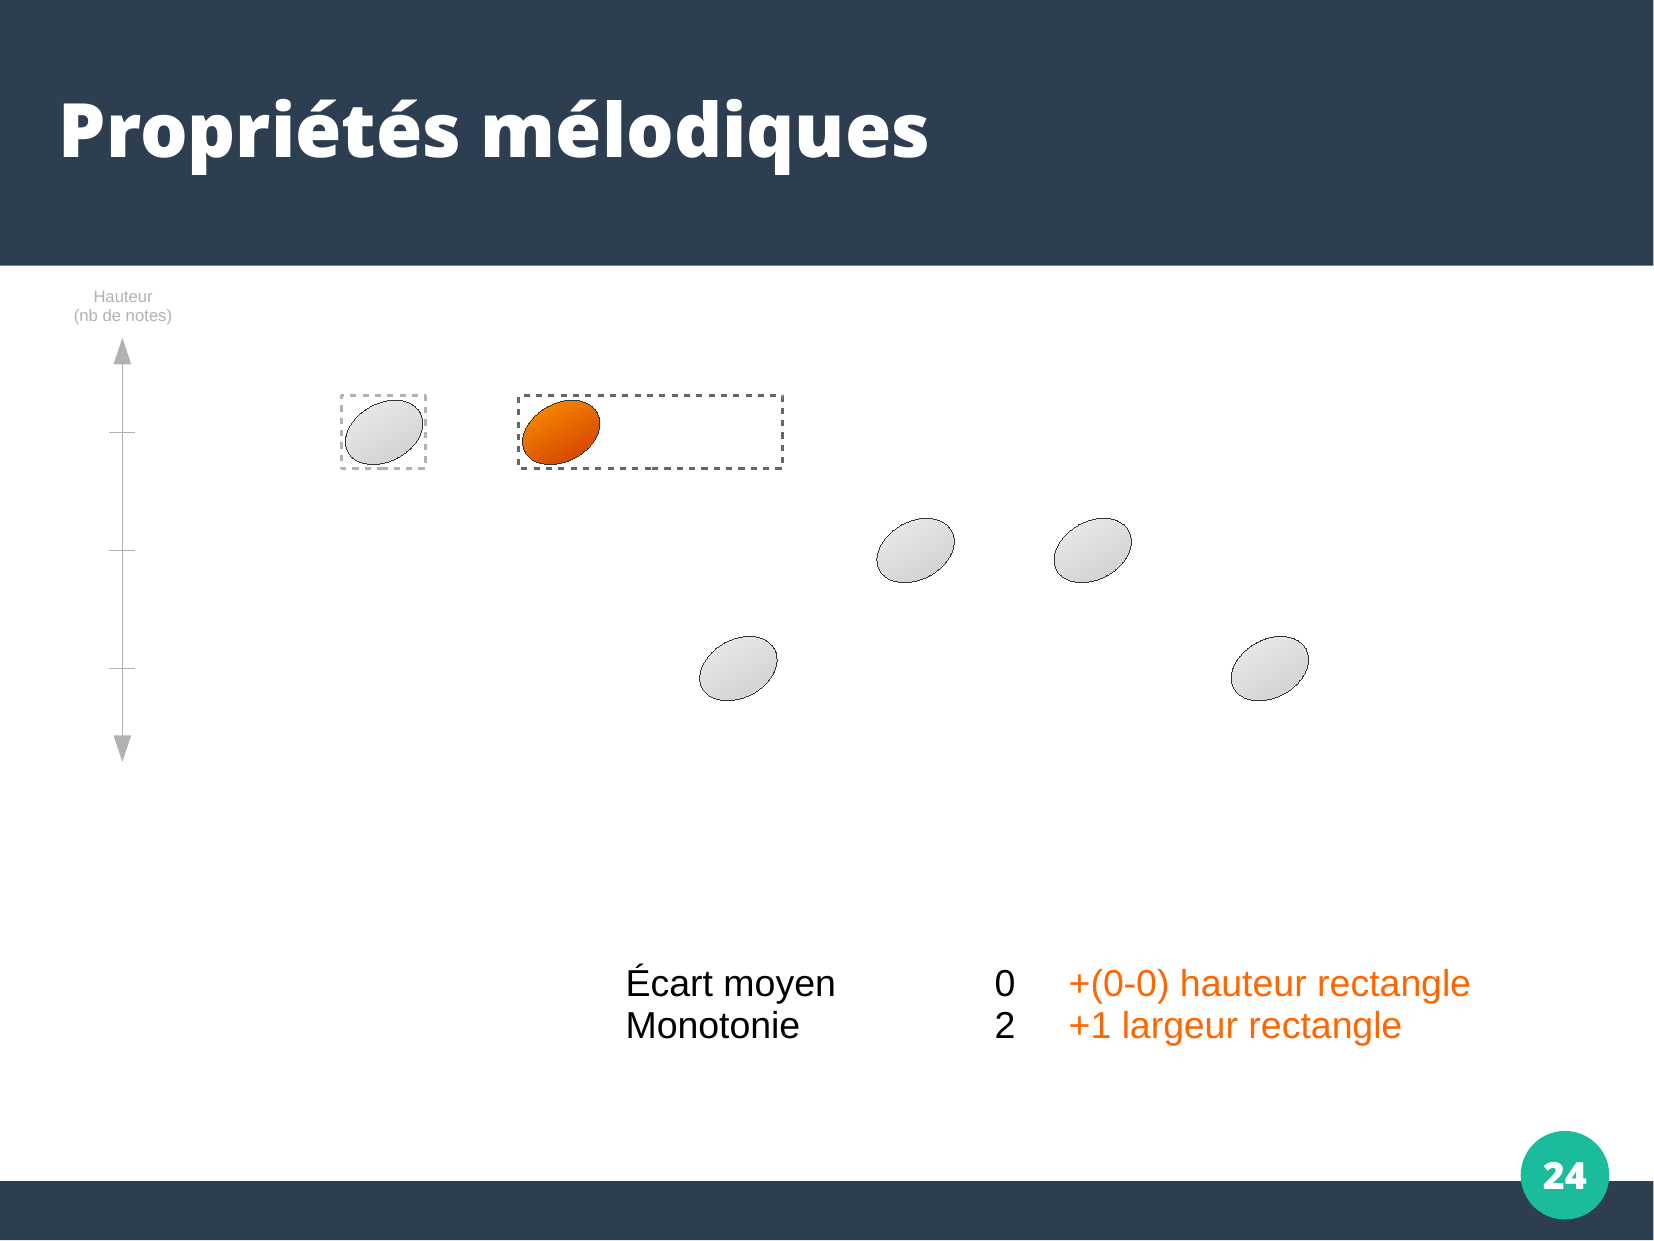

# Propriétés mélodiques
Hauteur
(nb de notes)
Écart moyen			0	+(0-0) hauteur rectangle
Monotonie			2	+1 largeur rectangle
24